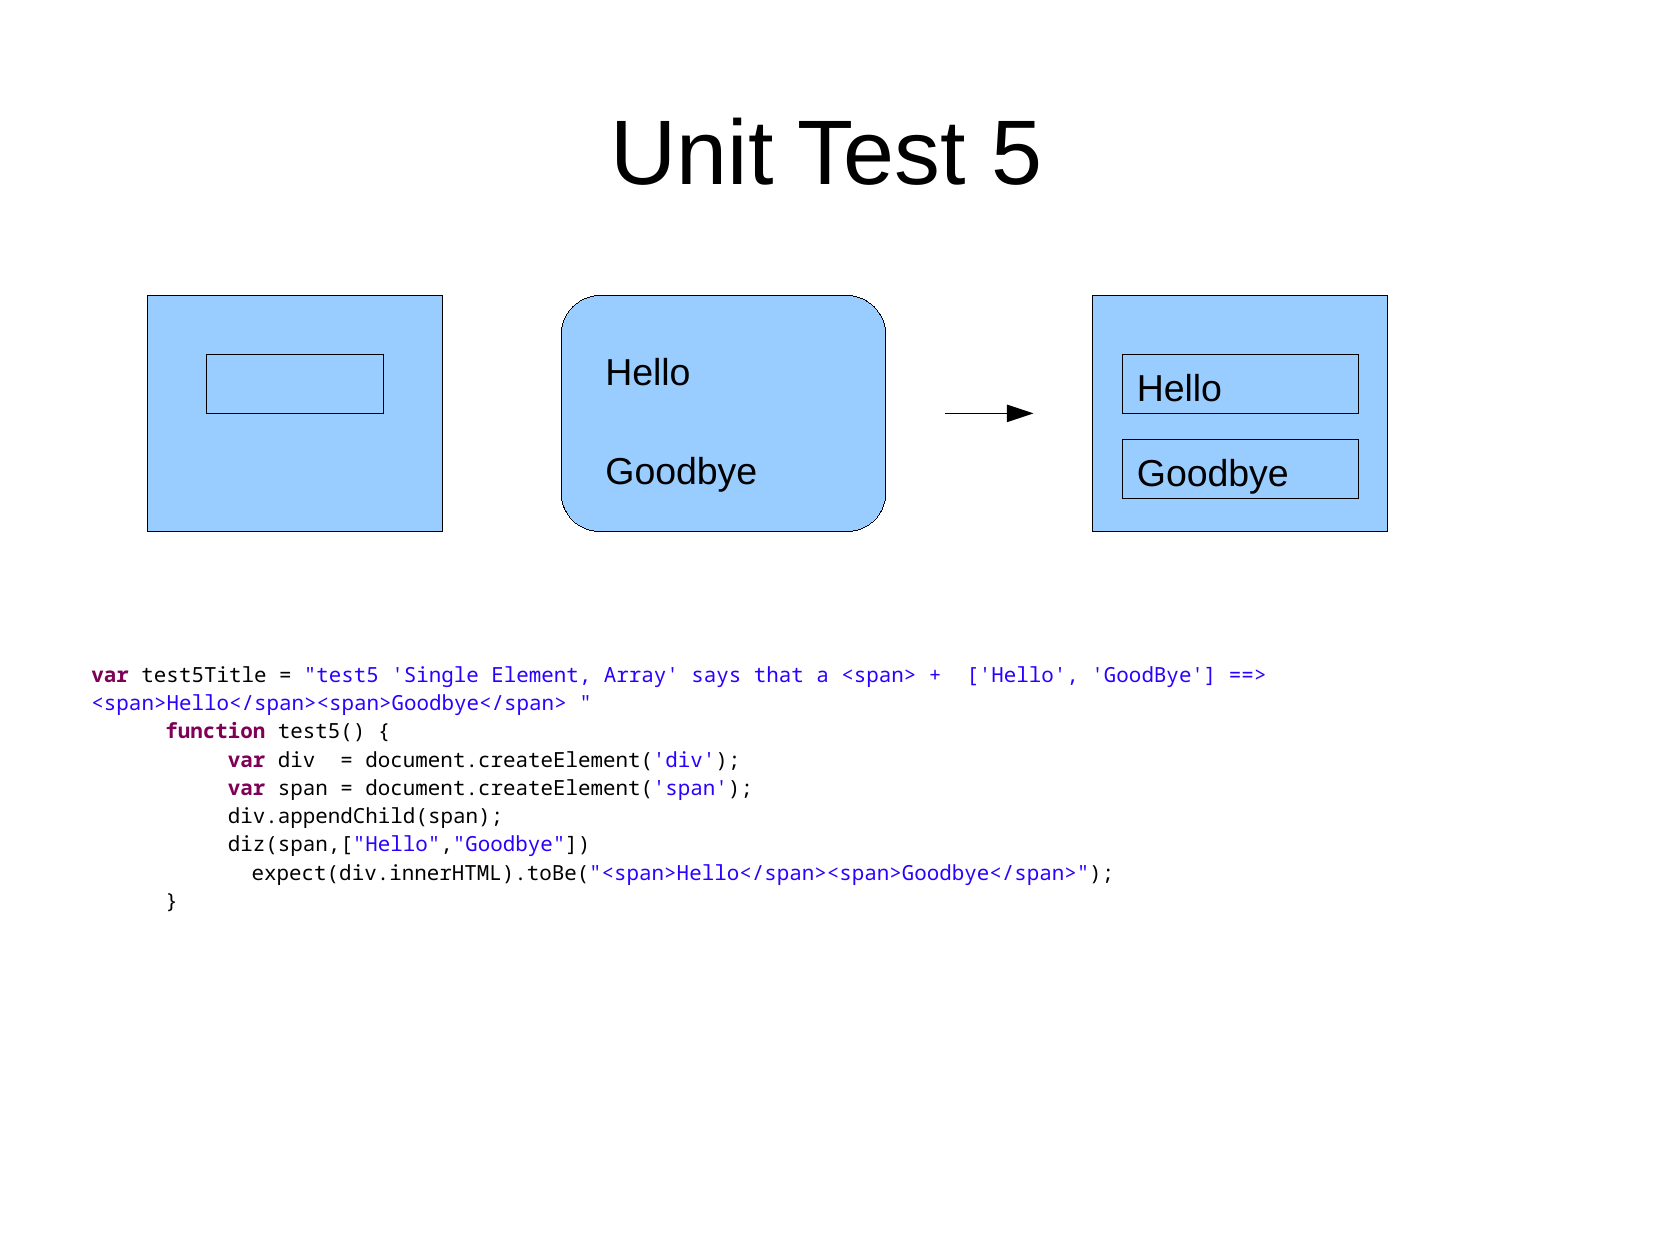

# Unit Test 5
Hello
Hello
Goodbye
Goodbye
var test5Title = "test5 'Single Element, Array' says that a <span> + ['Hello', 'GoodBye'] ==> <span>Hello</span><span>Goodbye</span> "
	function test5() {
	 var div = document.createElement('div');
	 var span = document.createElement('span');
	 div.appendChild(span);
	 diz(span,["Hello","Goodbye"])
		 expect(div.innerHTML).toBe("<span>Hello</span><span>Goodbye</span>");
	}